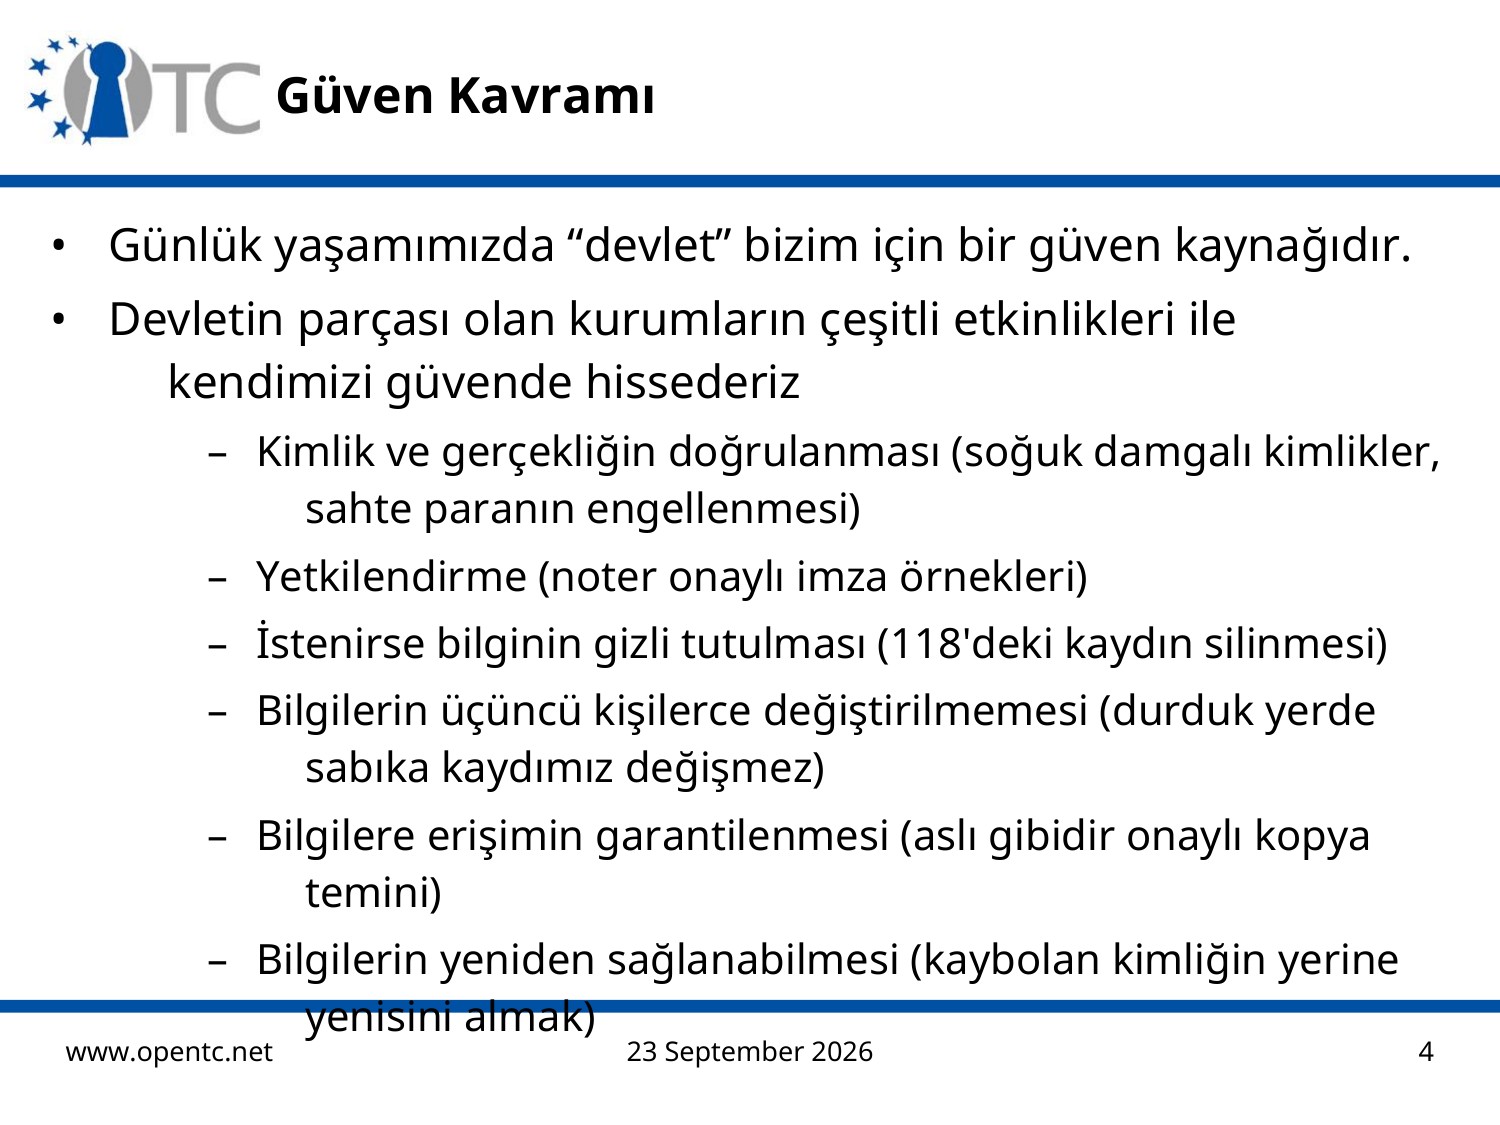

# Güven Kavramı
Günlük yaşamımızda “devlet” bizim için bir güven kaynağıdır.
Devletin parçası olan kurumların çeşitli etkinlikleri ile kendimizi güvende hissederiz
Kimlik ve gerçekliğin doğrulanması (soğuk damgalı kimlikler, sahte paranın engellenmesi)
Yetkilendirme (noter onaylı imza örnekleri)
İstenirse bilginin gizli tutulması (118'deki kaydın silinmesi)
Bilgilerin üçüncü kişilerce değiştirilmemesi (durduk yerde sabıka kaydımız değişmez)
Bilgilere erişimin garantilenmesi (aslı gibidir onaylı kopya temini)
Bilgilerin yeniden sağlanabilmesi (kaybolan kimliğin yerine yenisini almak)